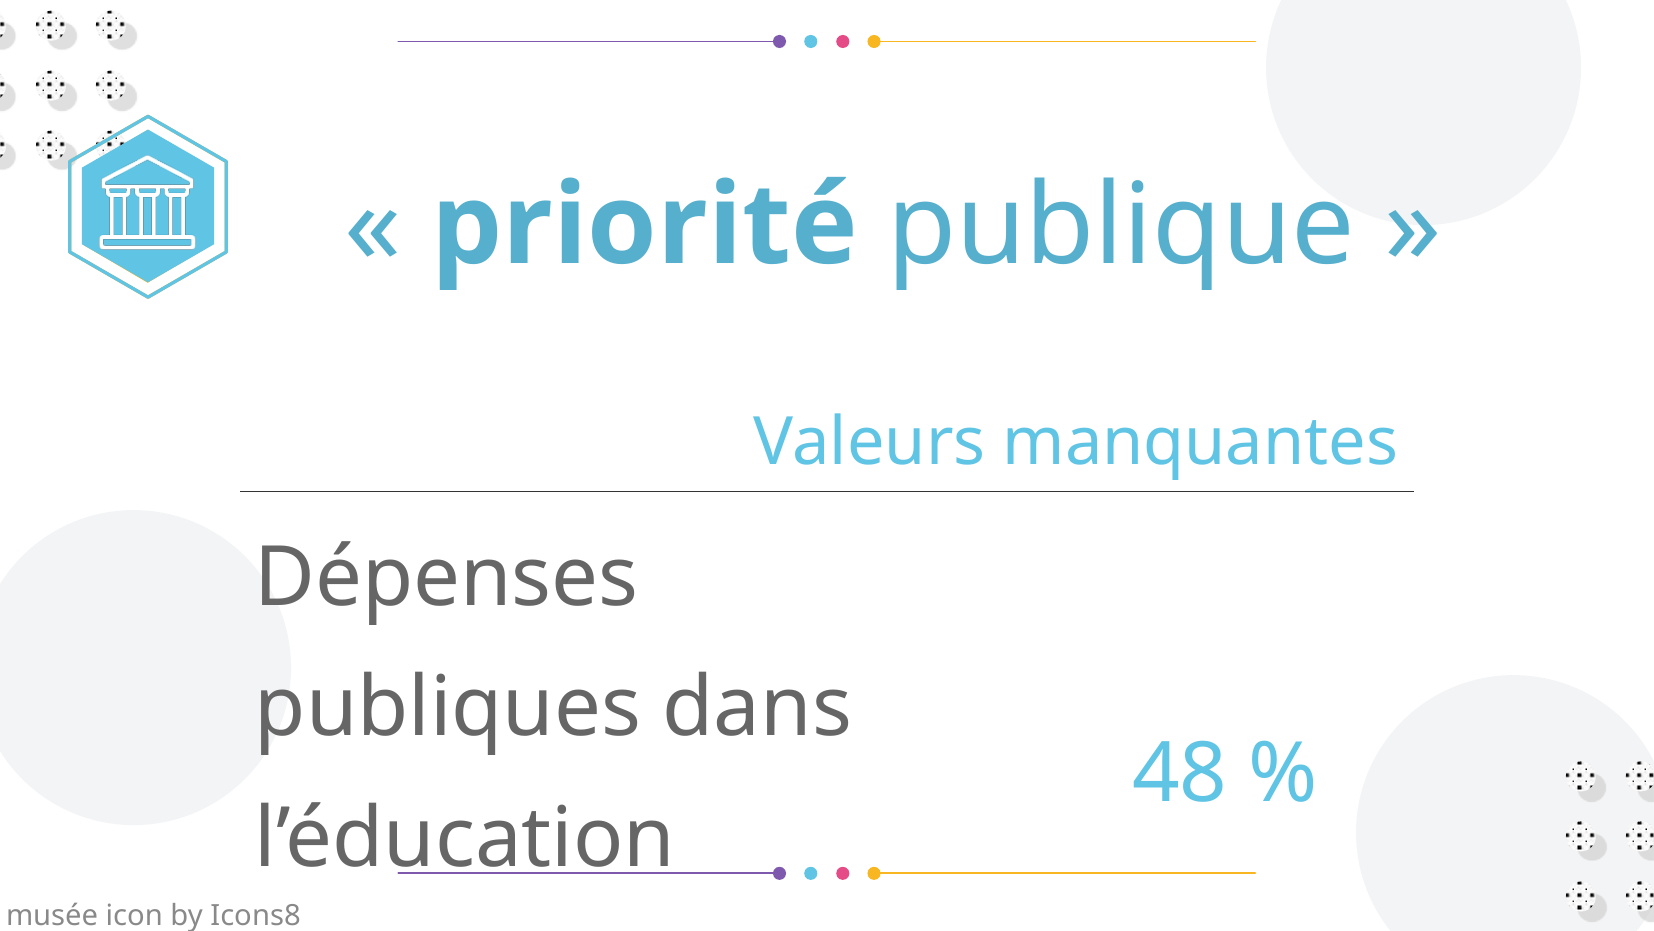

musée icon by Icons8
« priorité publique »
| Valeurs manquantes | |
| --- | --- |
| Dépenses publiques dans l’éducation (en % du PIB) | 48 % |